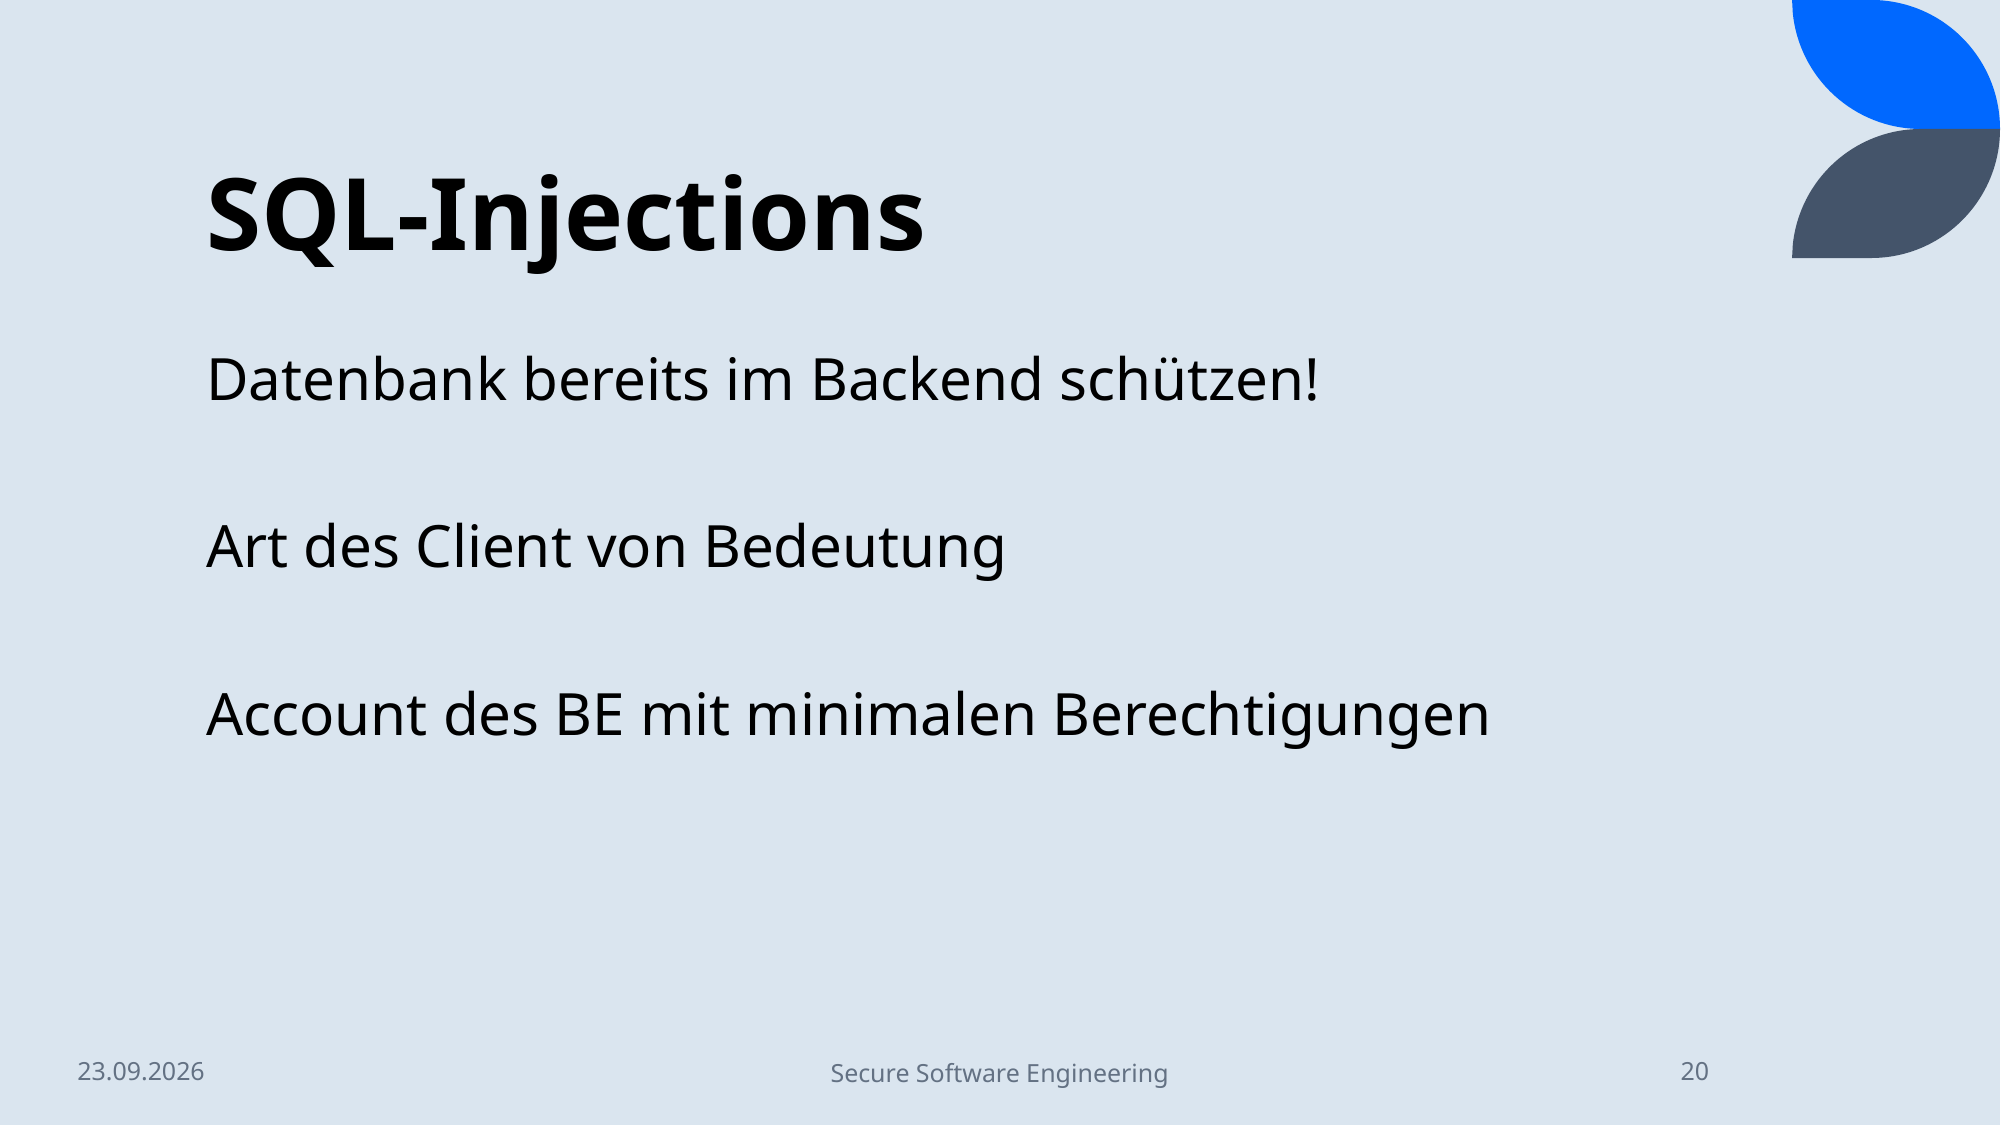

# SQL-Injections
Datenbank bereits im Backend schützen!
Art des Client von Bedeutung
Account des BE mit minimalen Berechtigungen
Secure Software Engineering